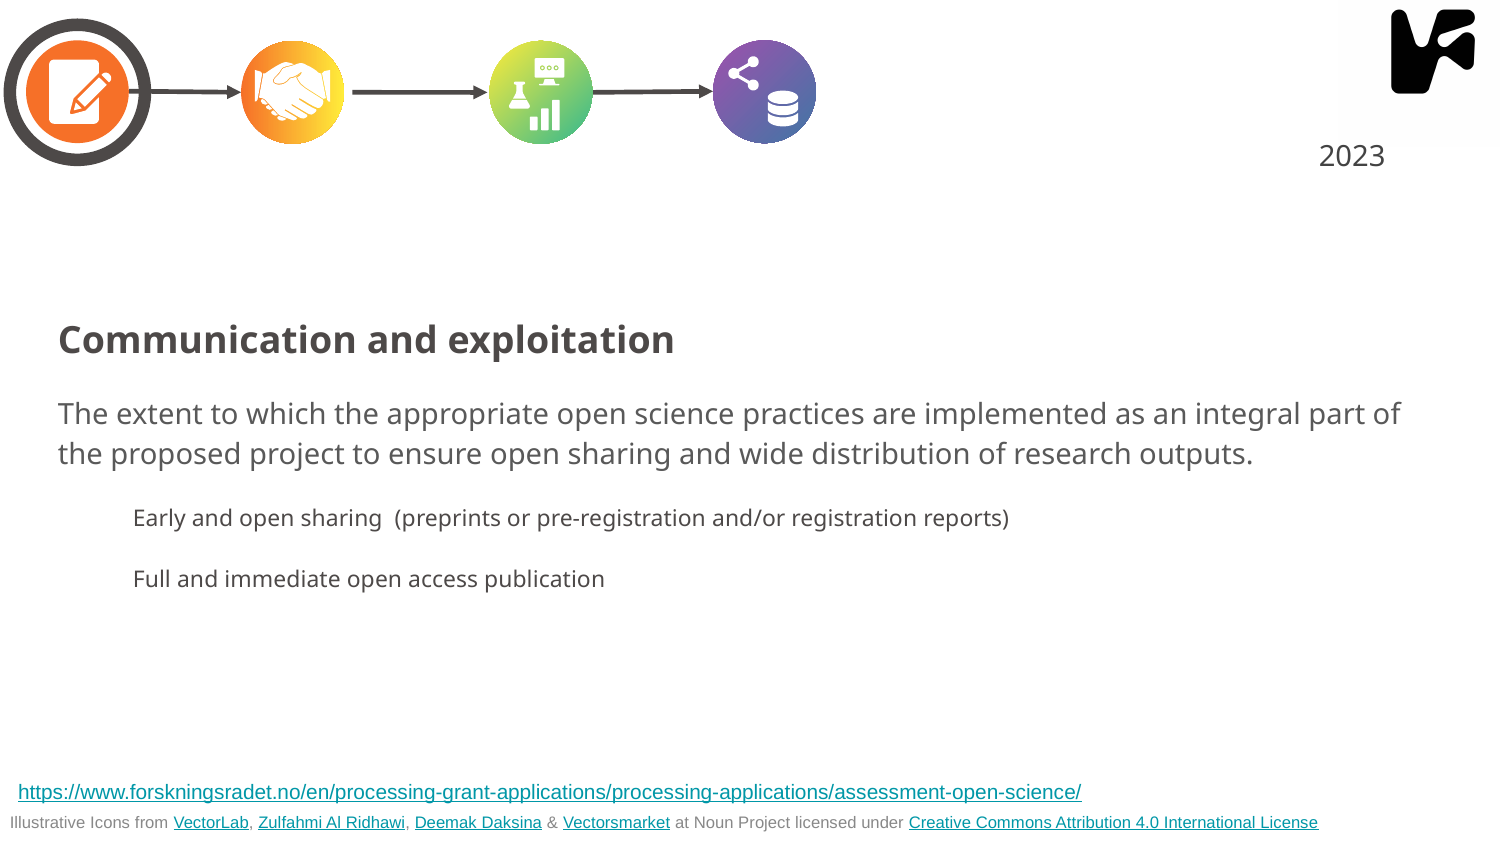

2023
Communication and exploitation
The extent to which the appropriate open science practices are implemented as an integral part of the proposed project to ensure open sharing and wide distribution of research outputs.
Early and open sharing (preprints or pre-registration and/or registration reports)
Full and immediate open access publication
https://www.forskningsradet.no/en/processing-grant-applications/processing-applications/assessment-open-science/
Illustrative Icons from VectorLab, Zulfahmi Al Ridhawi, Deemak Daksina & Vectorsmarket at Noun Project licensed under Creative Commons Attribution 4.0 International License